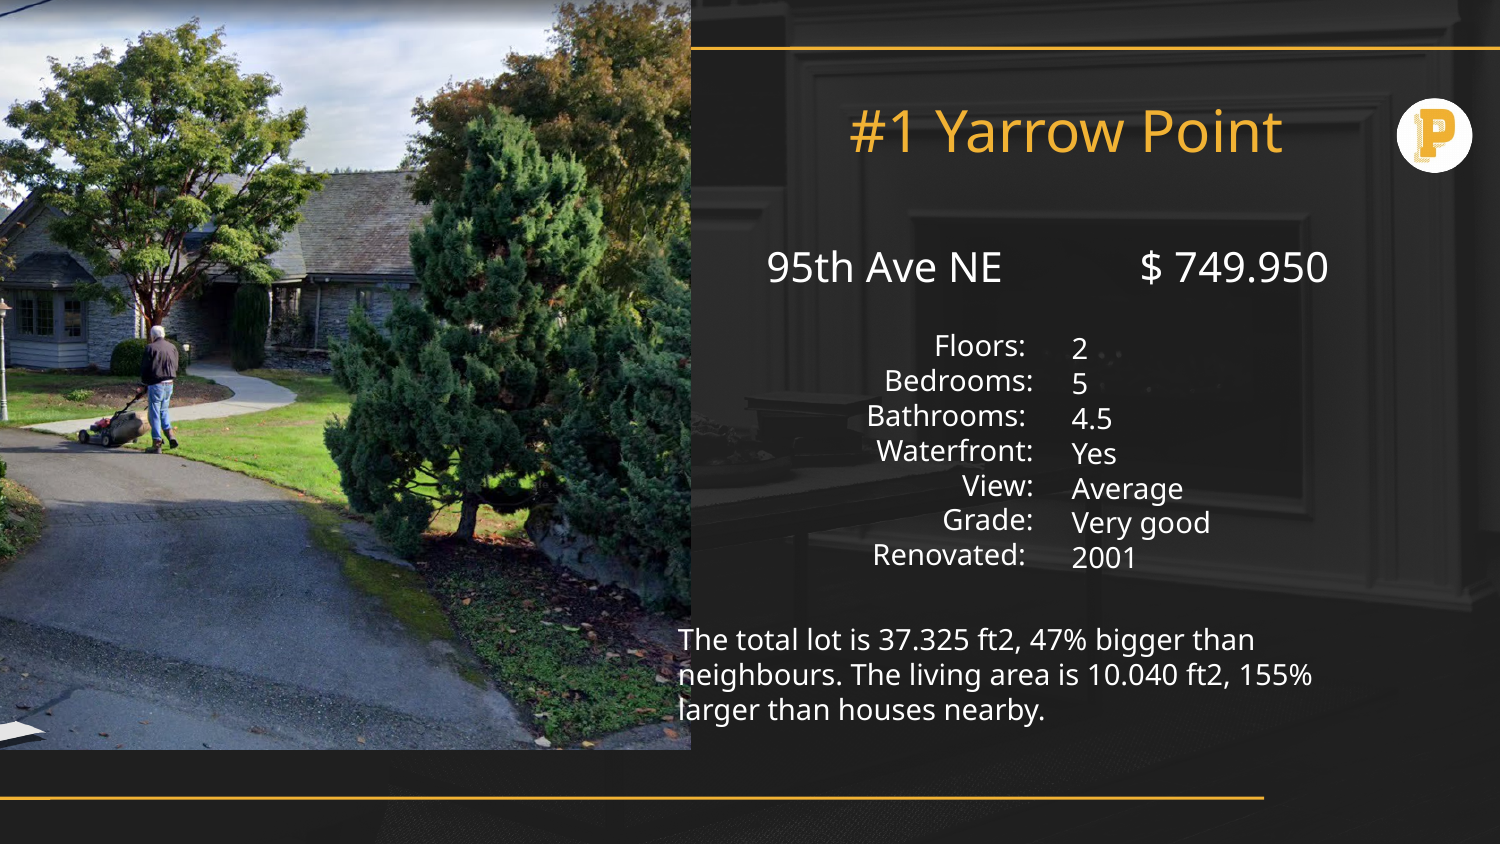

365000.000
#1 Yarrow Point
# 95th Ave NE
$ 749.950
2
5
4.5
Yes
Average
Very good
2001
Floors:
Bedrooms:
Bathrooms:
Waterfront:
View:
Grade:
Renovated:
The total lot is 37.325 ft2, 47% bigger than neighbours. The living area is 10.040 ft2, 155% larger than houses nearby.